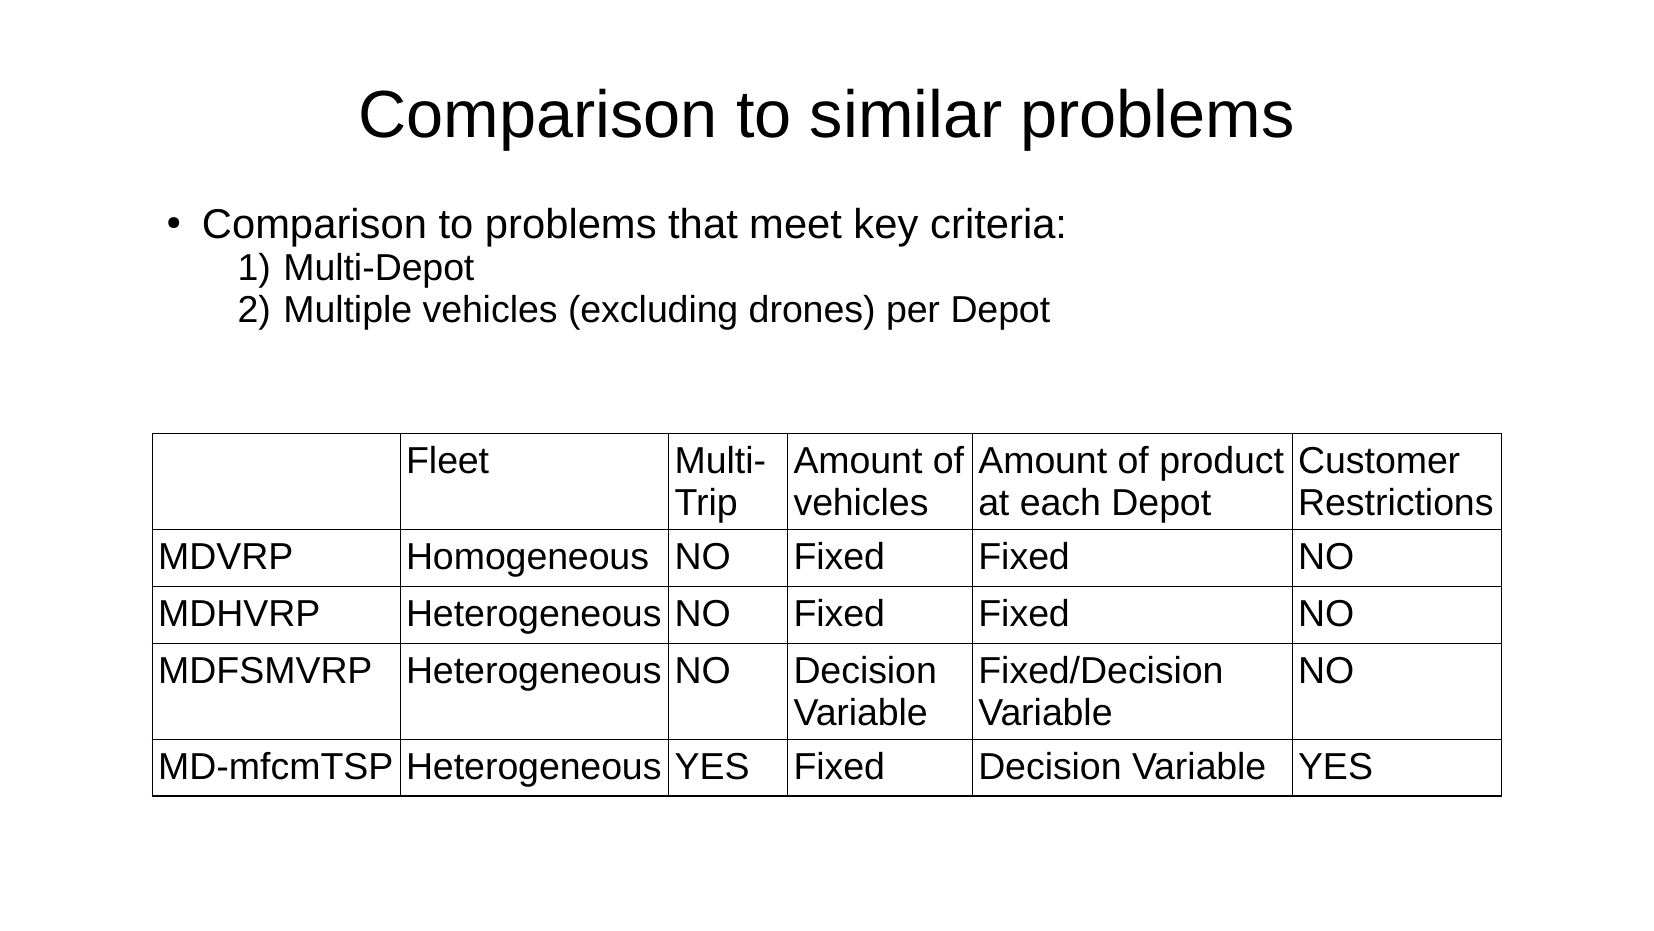

# Comparison to similar problems
Comparison to problems that meet key criteria:
 Multi-Depot
 Multiple vehicles (excluding drones) per Depot
| | Fleet | Multi-Trip | Amount of vehicles | Amount of product at each Depot | Customer Restrictions |
| --- | --- | --- | --- | --- | --- |
| MDVRP | Homogeneous | NO | Fixed | Fixed | NO |
| MDHVRP | Heterogeneous | NO | Fixed | Fixed | NO |
| MDFSMVRP | Heterogeneous | NO | Decision Variable | Fixed/Decision Variable | NO |
| MD-mfcmTSP | Heterogeneous | YES | Fixed | Decision Variable | YES |